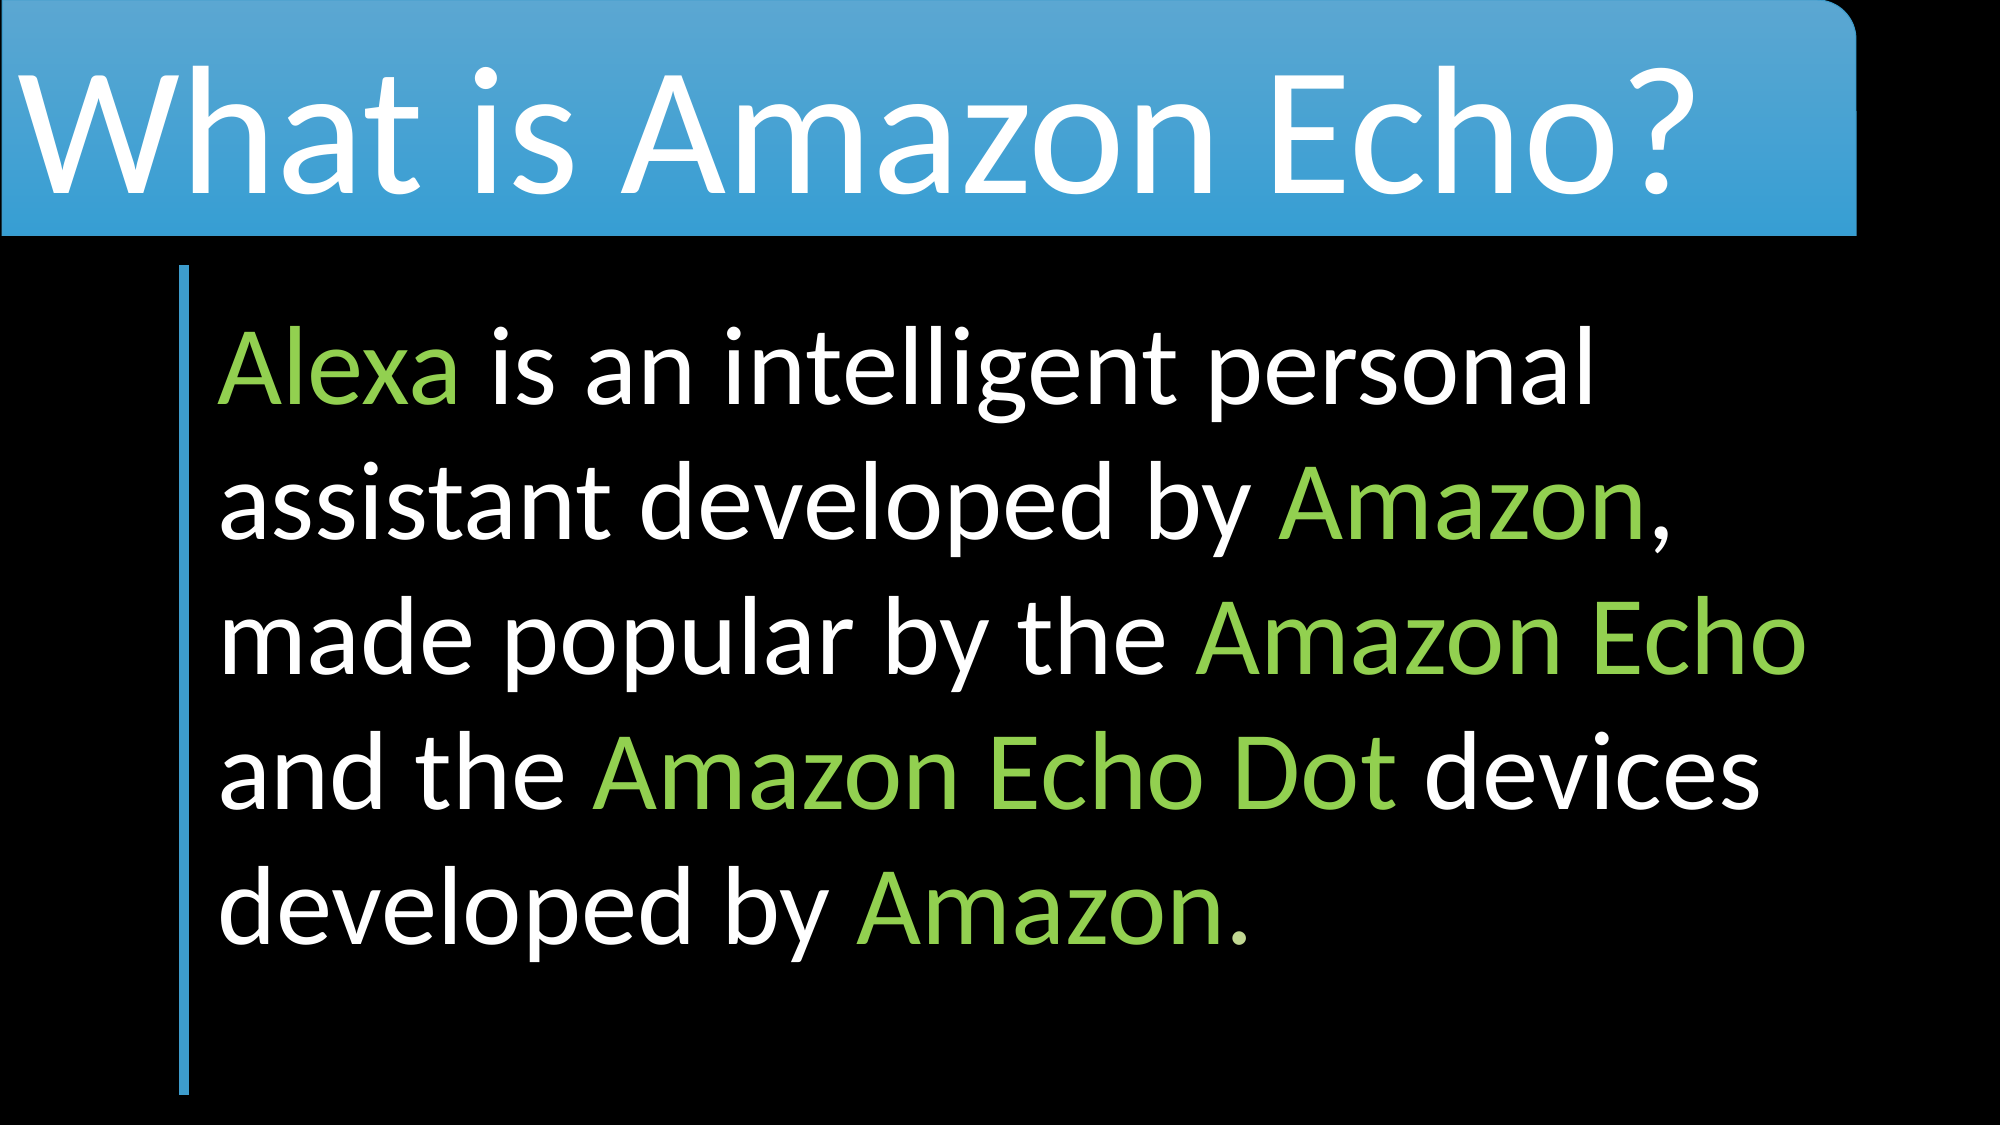

What is Amazon Echo?
Alexa is an intelligent personal assistant developed by Amazon, made popular by the Amazon Echo
and the Amazon Echo Dot devices developed by Amazon.